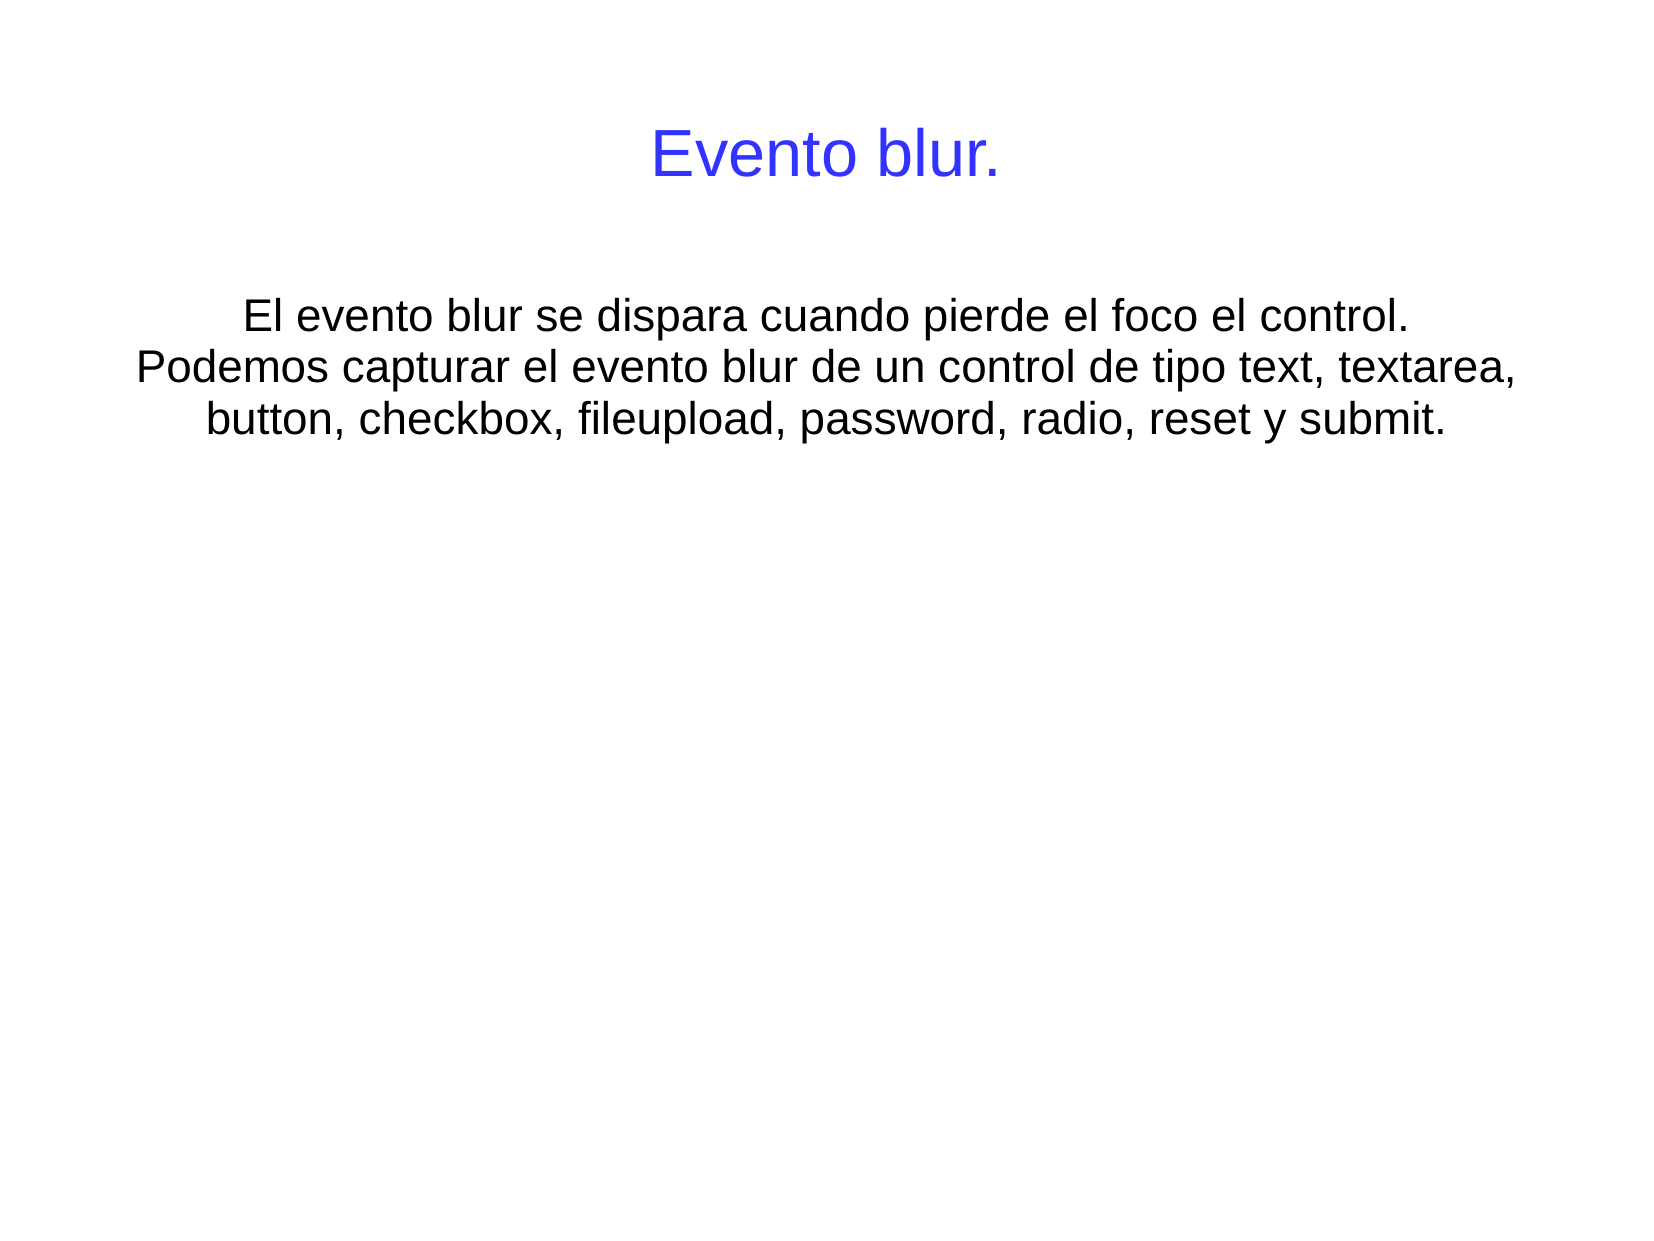

# Evento blur.
El evento blur se dispara cuando pierde el foco el control.
Podemos capturar el evento blur de un control de tipo text, textarea, button, checkbox, fileupload, password, radio, reset y submit.